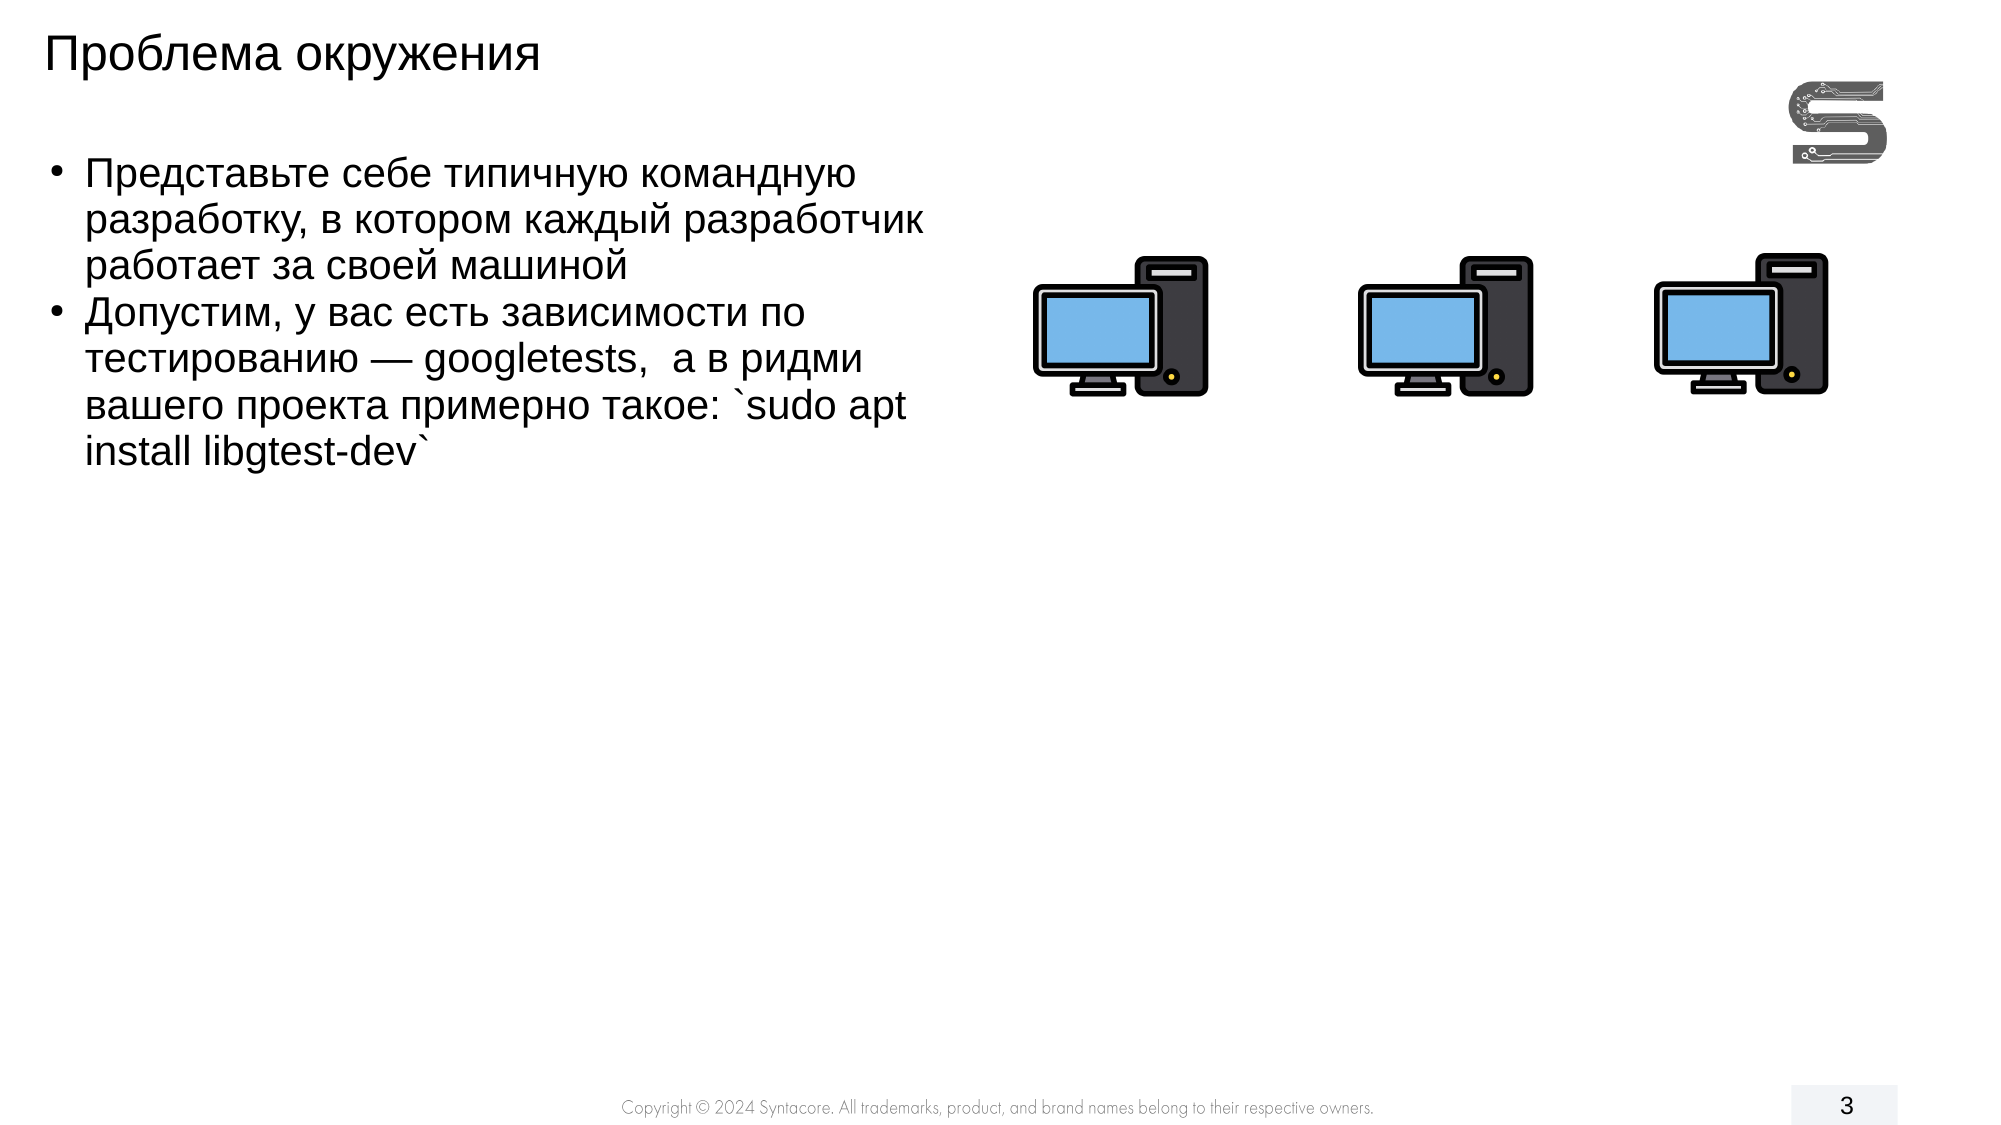

Проблема окружения
Представьте себе типичную командную разработку, в котором каждый разработчик работает за своей машиной
Допустим, у вас есть зависимости по тестированию — googletests, а в ридми вашего проекта примерно такое: `sudo apt install libgtest-dev`